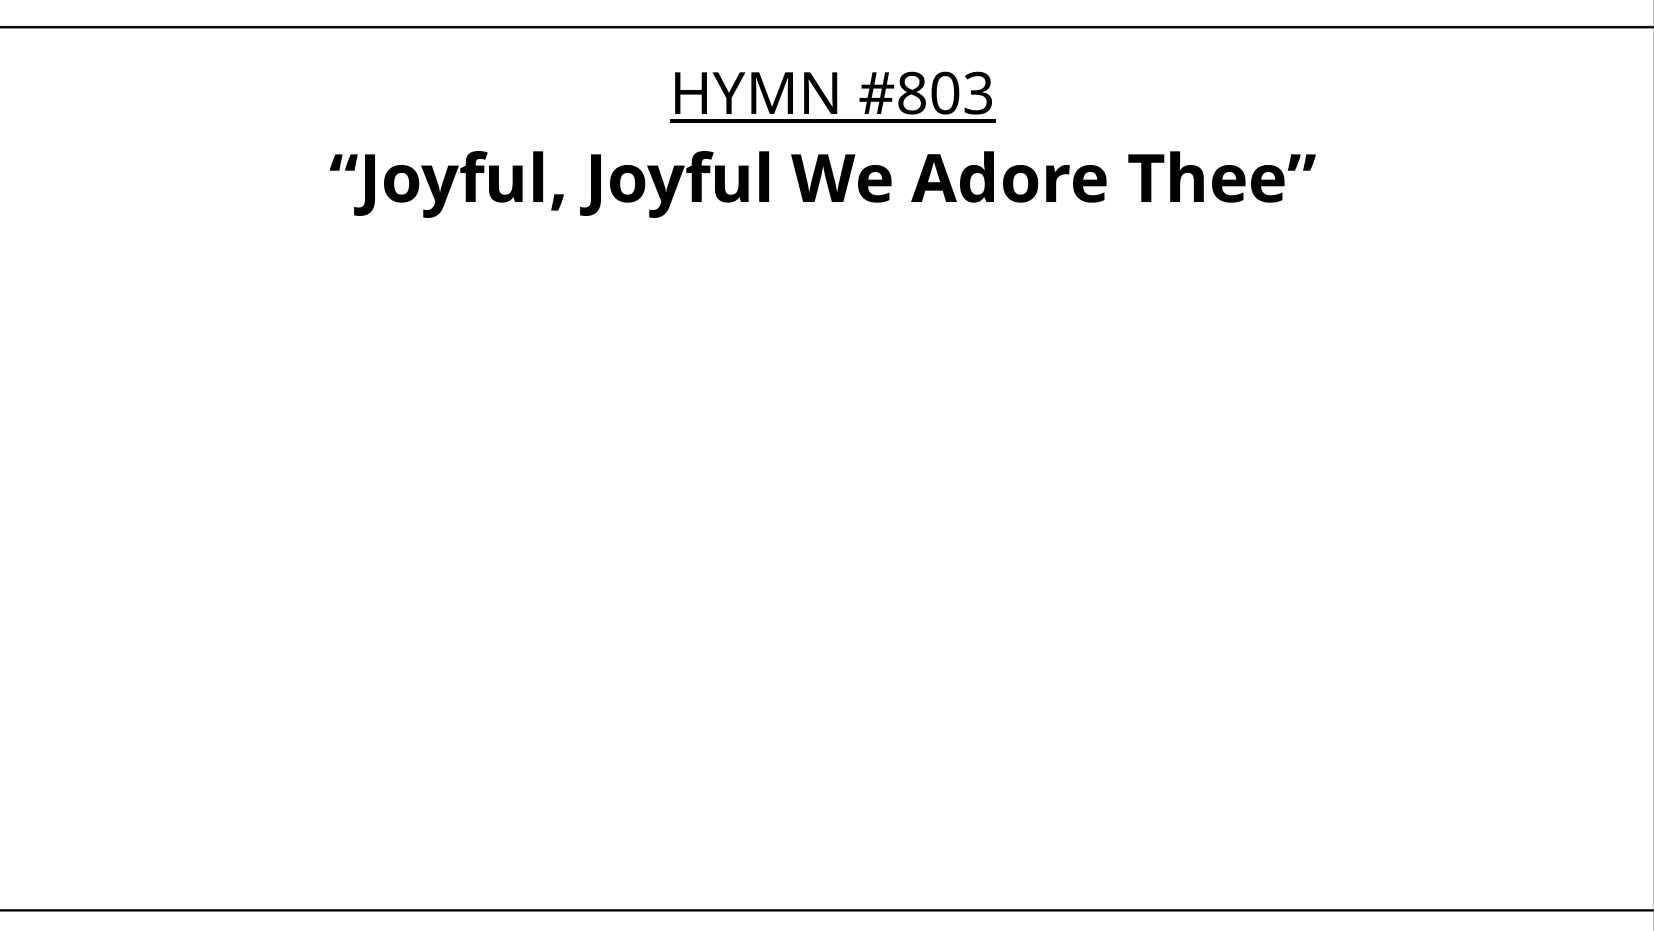

HYMN #803
“Joyful, Joyful We Adore Thee”